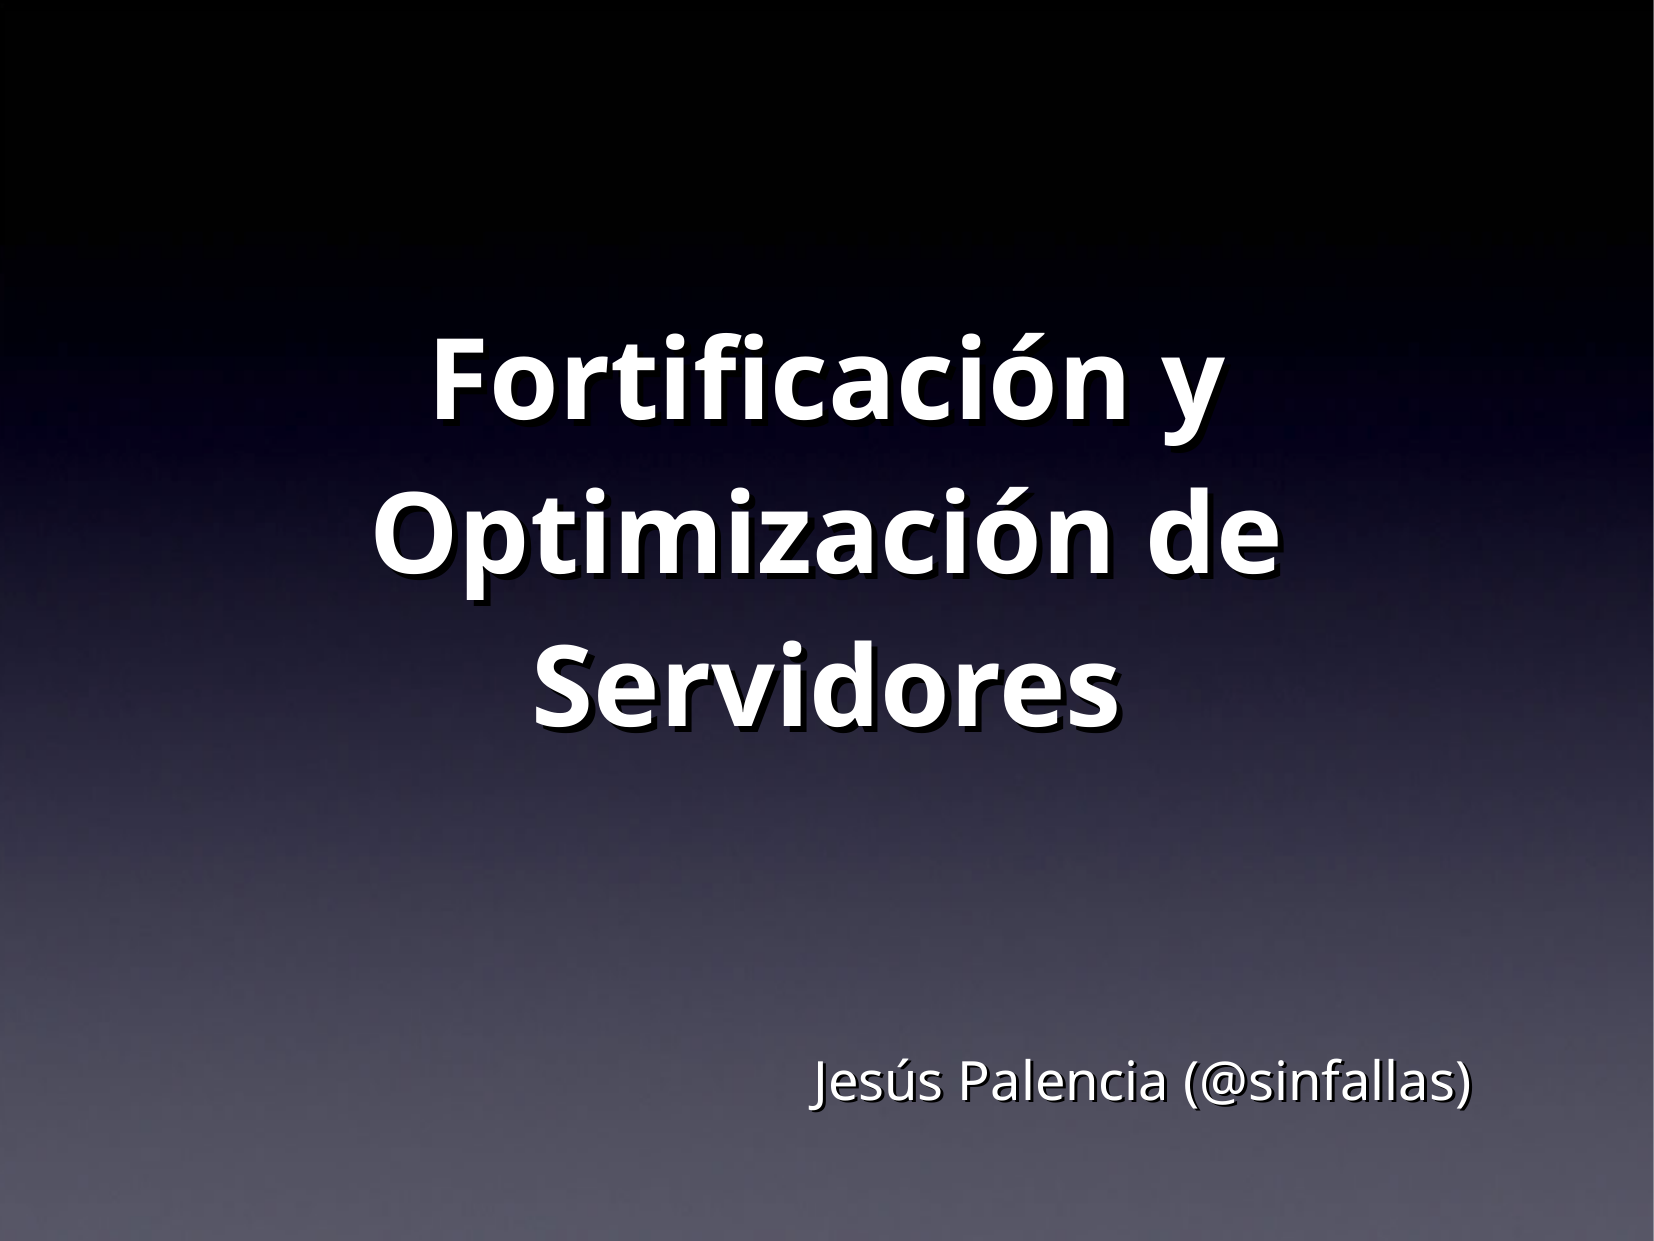

Fortificación y Optimización de Servidores
Jesús Palencia (@sinfallas)